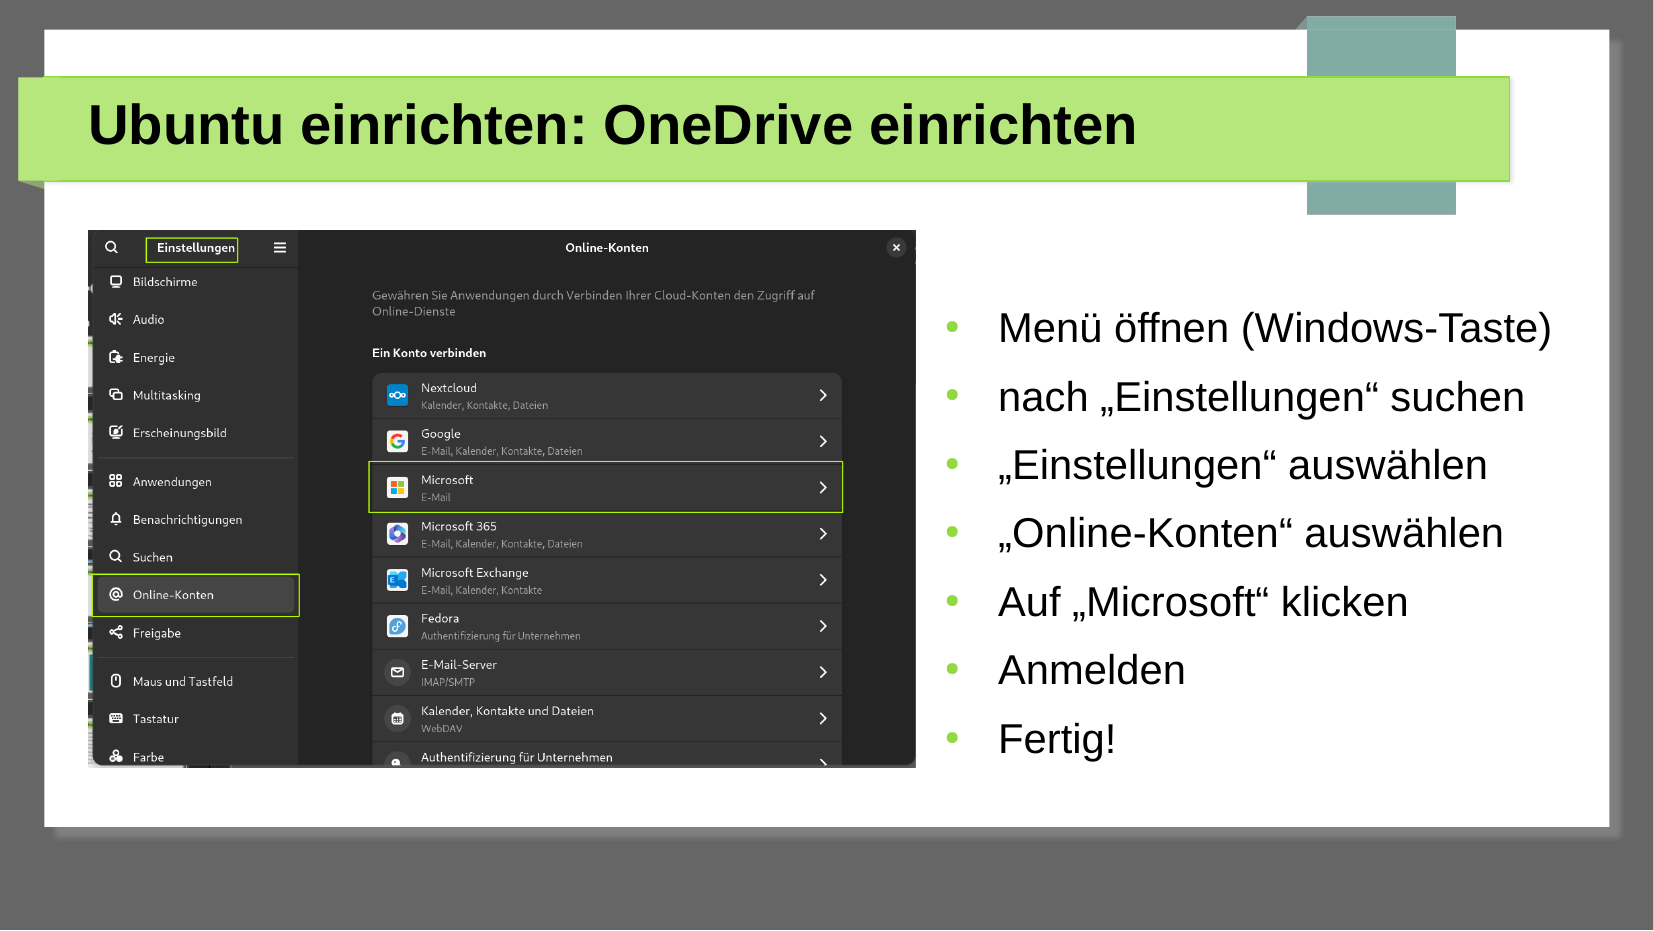

# Ubuntu einrichten: OneDrive einrichten
Menü öffnen (Windows-Taste)
nach „Einstellungen“ suchen
„Einstellungen“ auswählen
„Online-Konten“ auswählen
Auf „Microsoft“ klicken
Anmelden
Fertig!